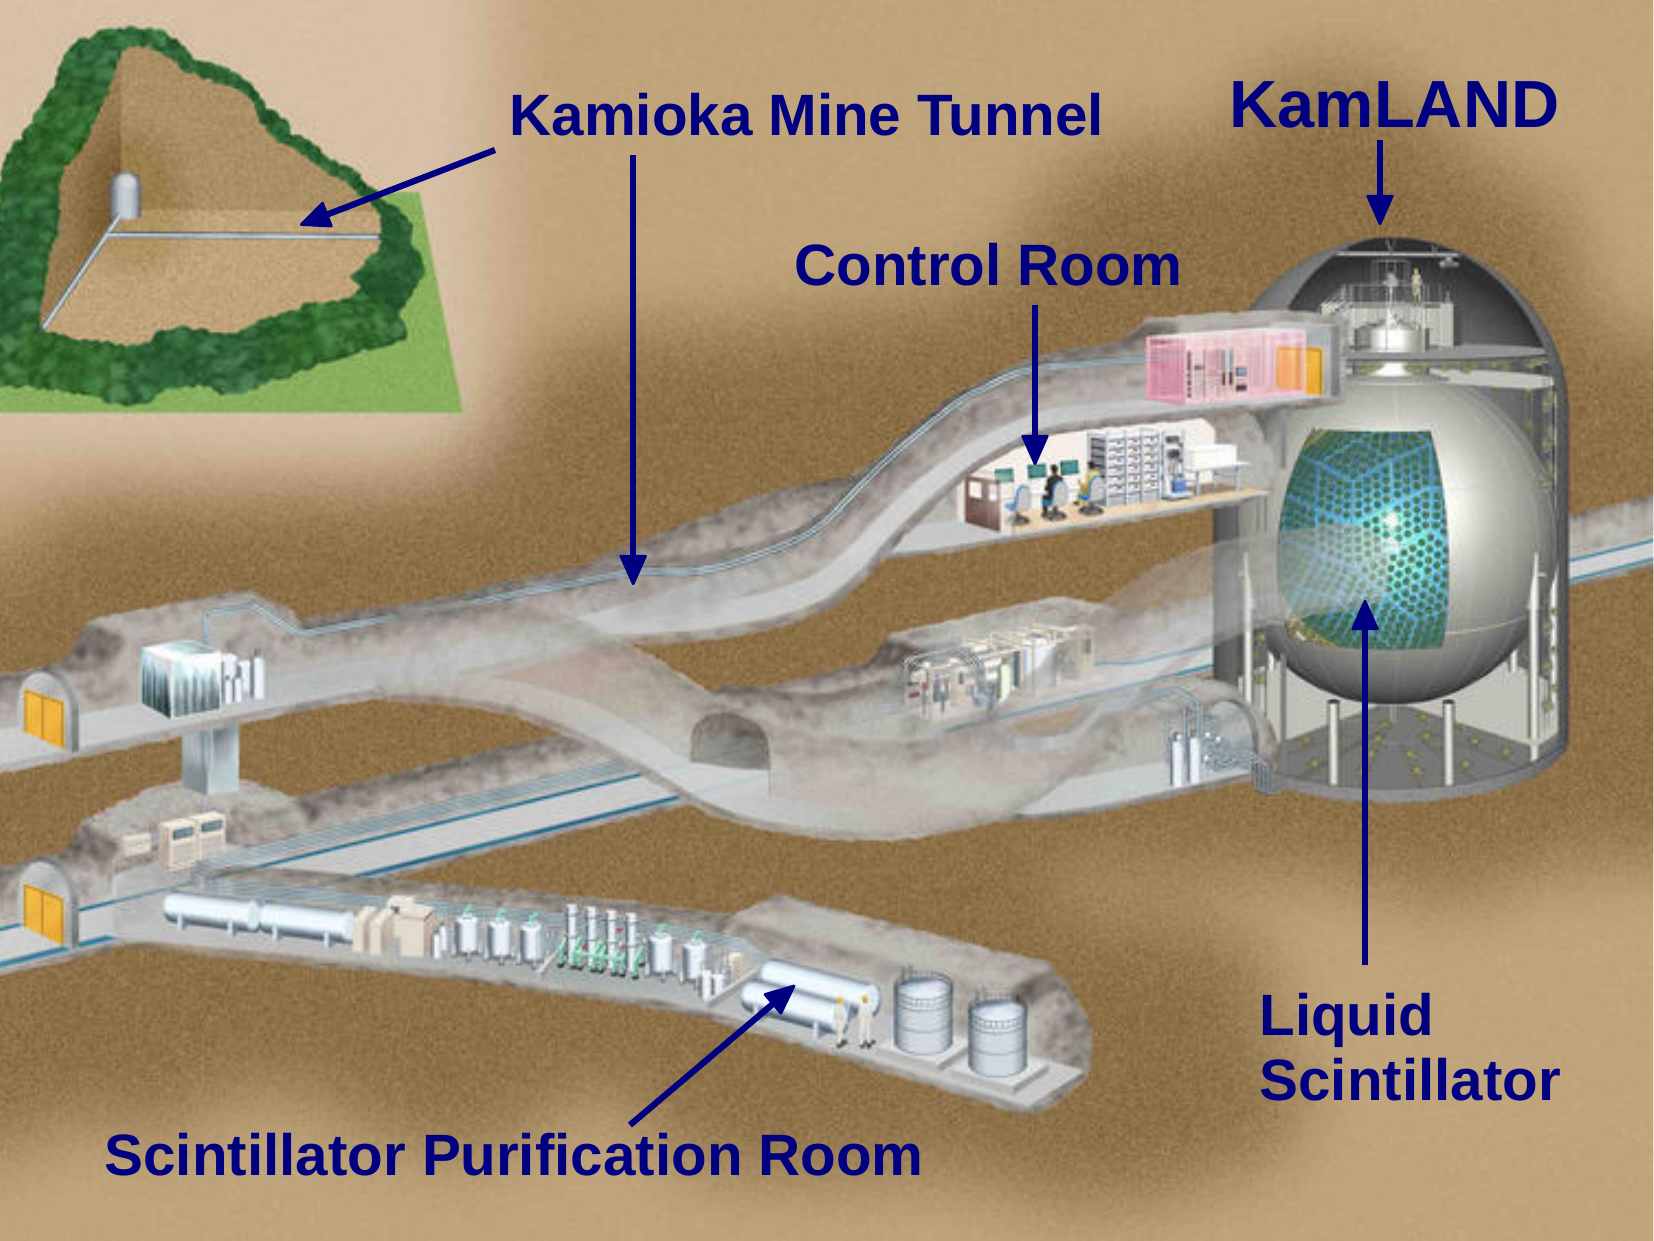

KamLAND
Kamioka Mine Tunnel
Control Room
Liquid Scintillator
Scintillator Purification Room